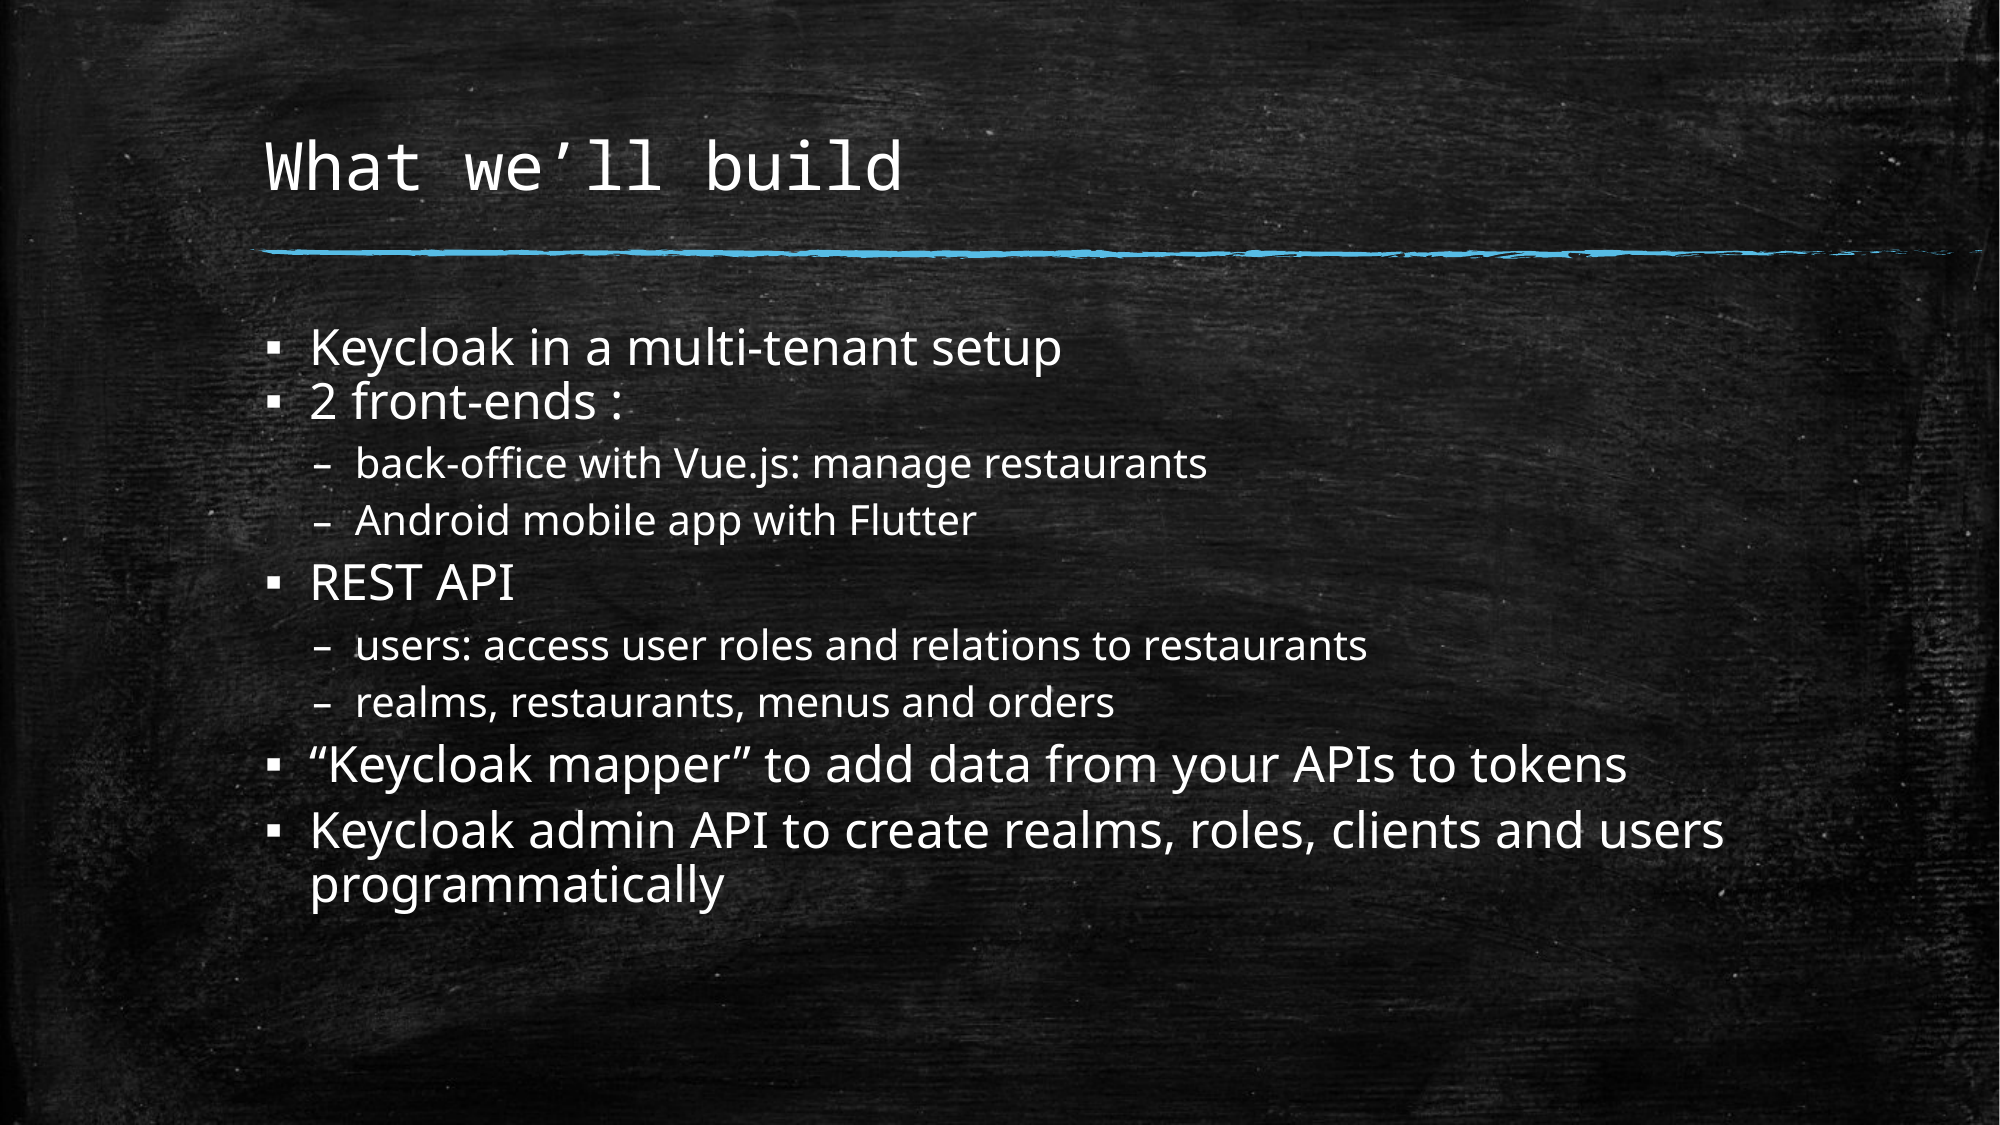

# What we’ll build
Keycloak in a multi-tenant setup
2 front-ends :
back-office with Vue.js: manage restaurants
Android mobile app with Flutter
REST API
users: access user roles and relations to restaurants
realms, restaurants, menus and orders
“Keycloak mapper” to add data from your APIs to tokens
Keycloak admin API to create realms, roles, clients and users programmatically